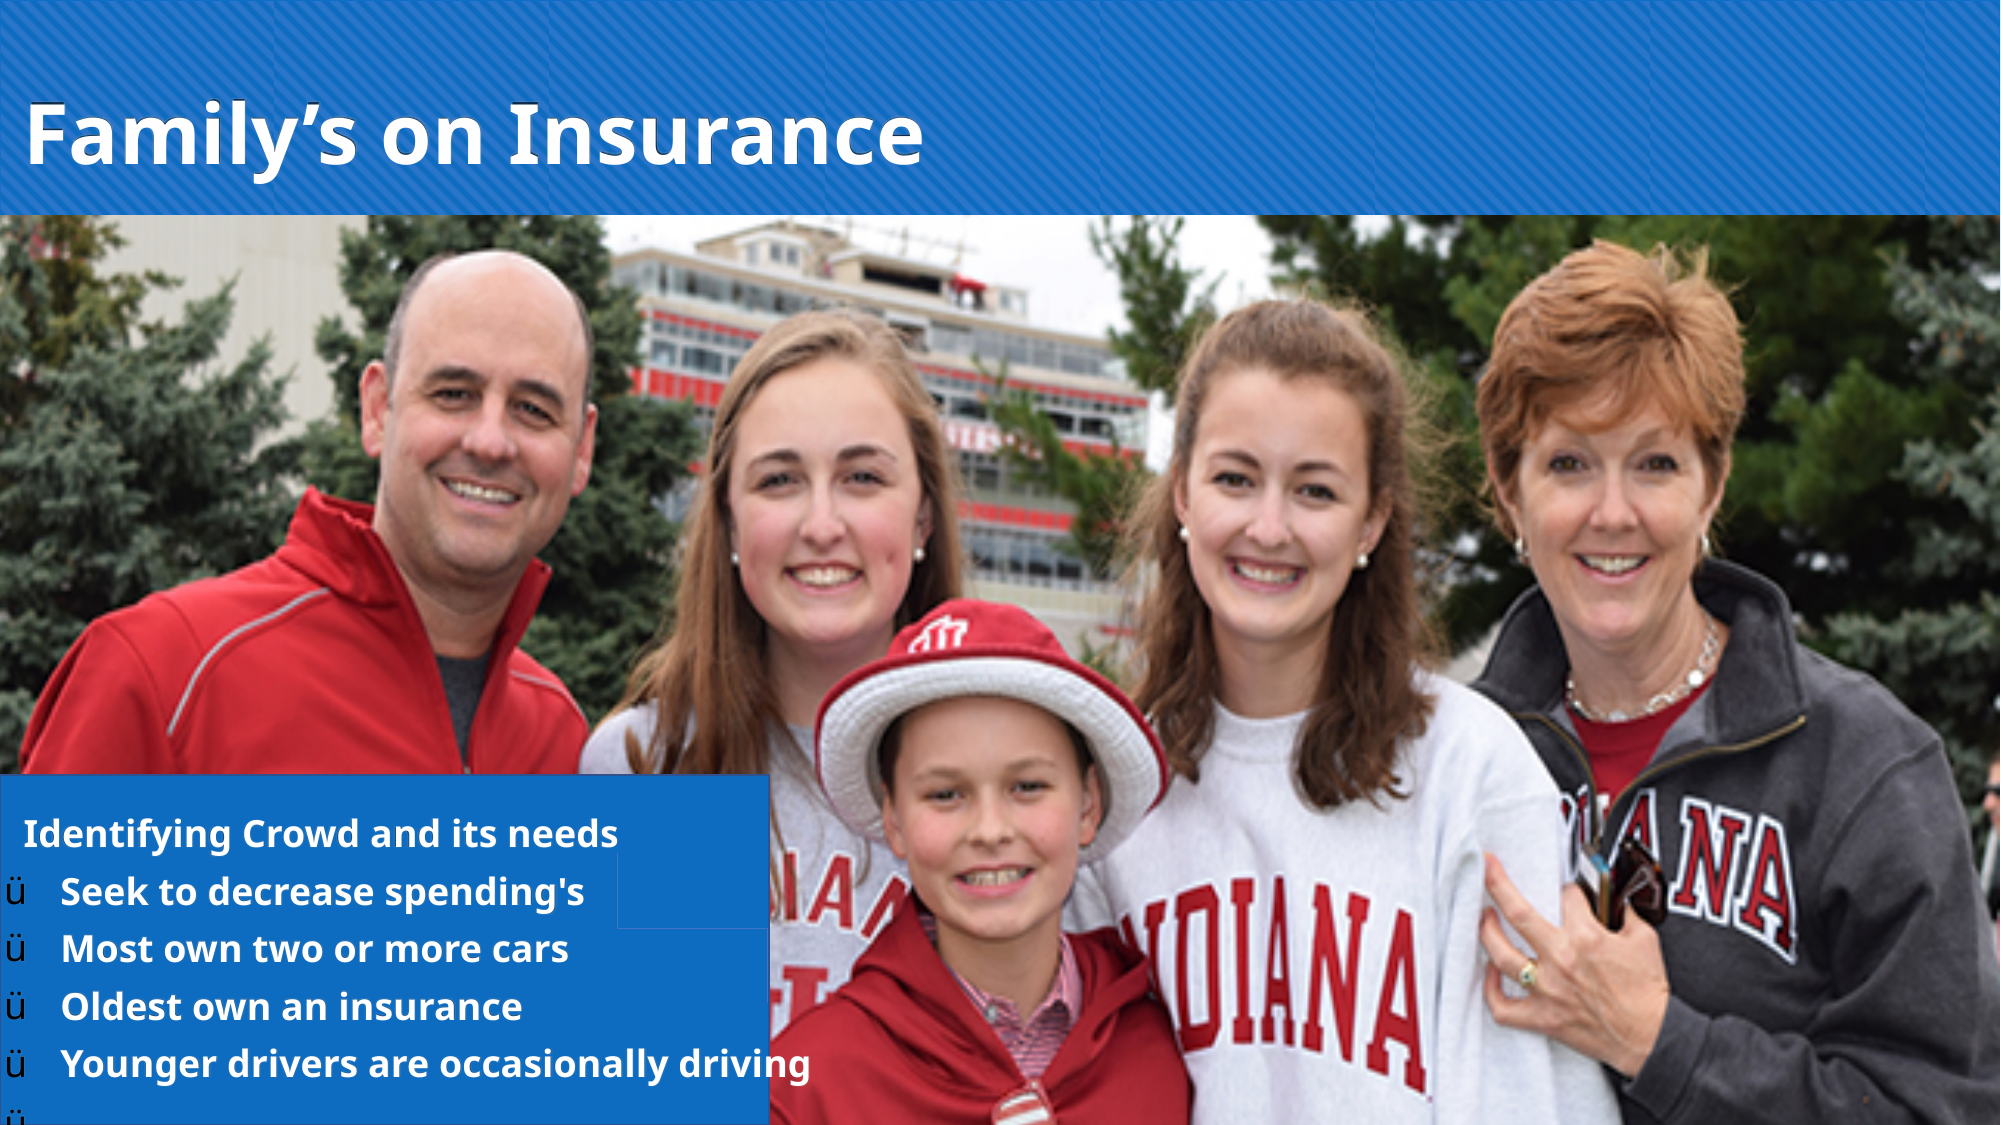

# Family’s on Insurance
 Identifying Crowd and its needs
Seek to decrease spending's
Most own two or more cars
Oldest own an insurance
Younger drivers are occasionally driving